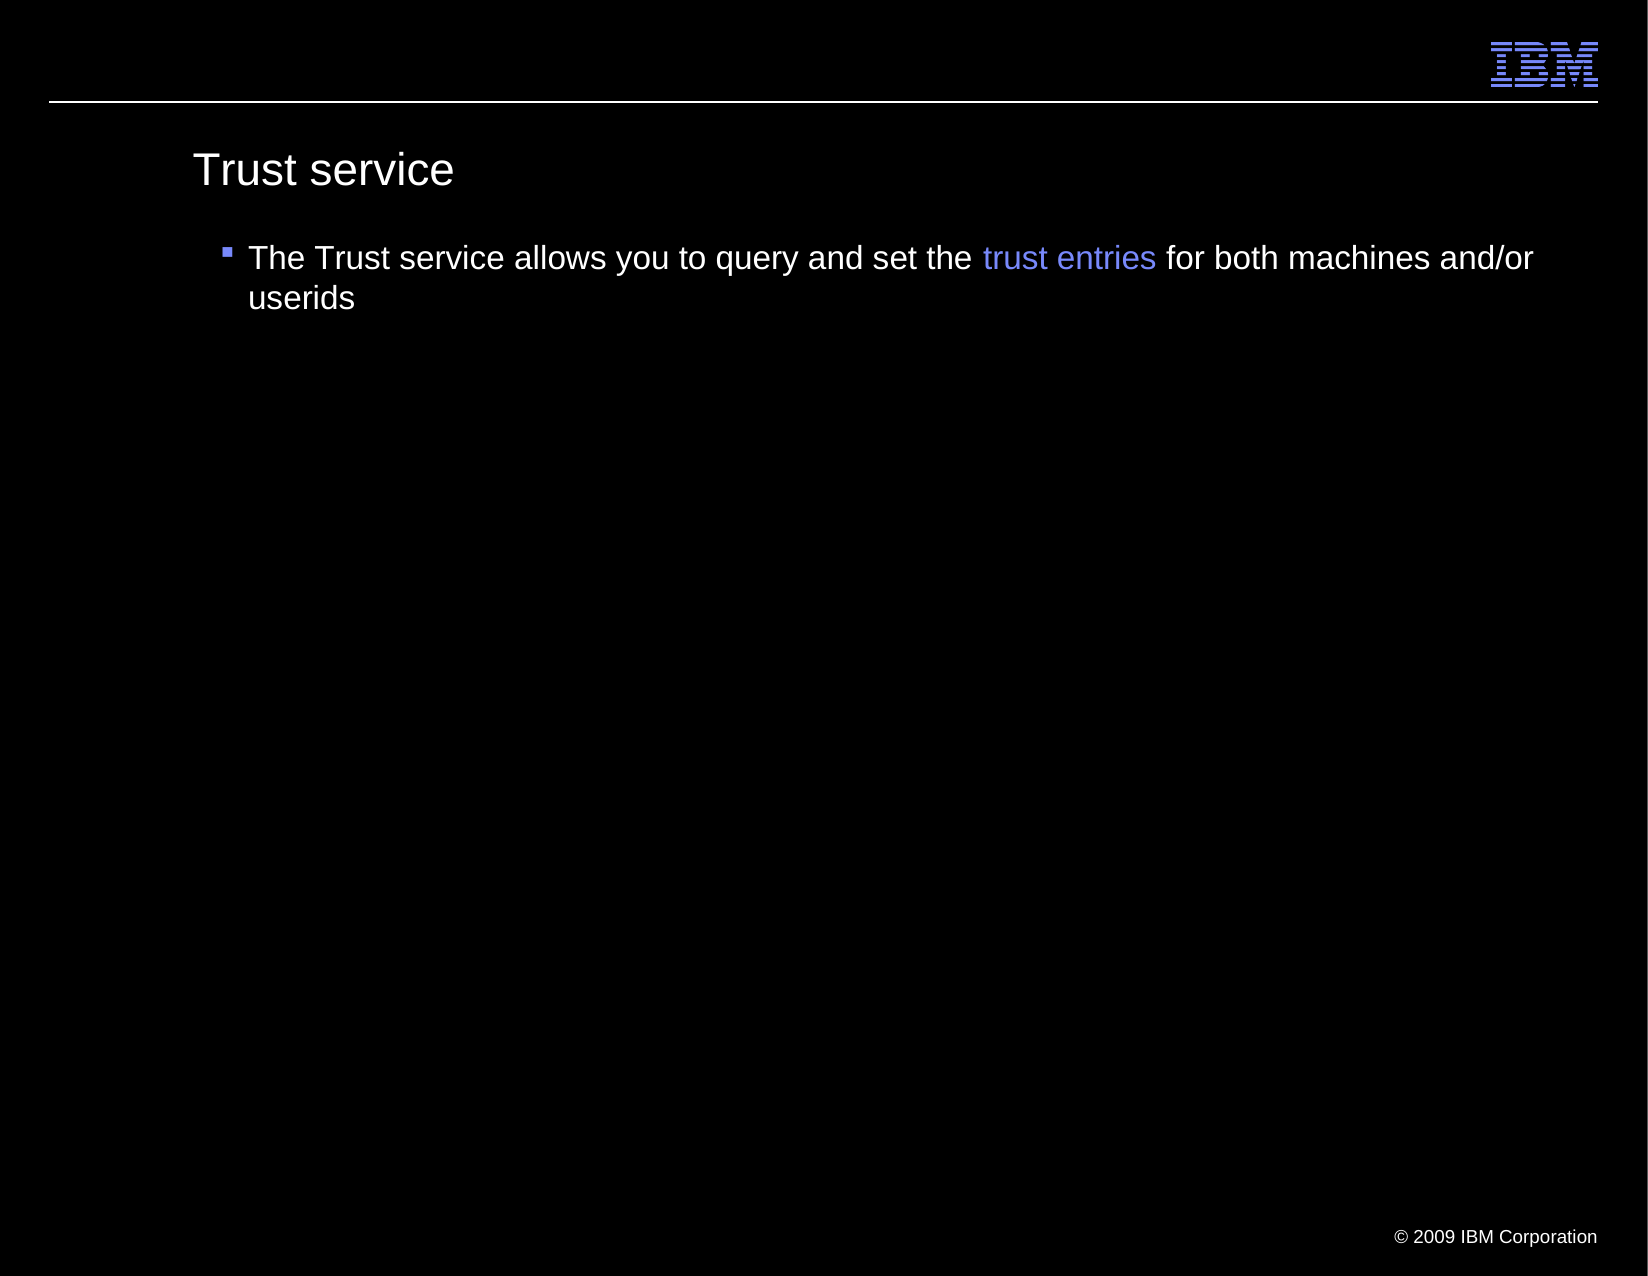

# Trust service
The Trust service allows you to query and set the trust entries for both machines and/or userids